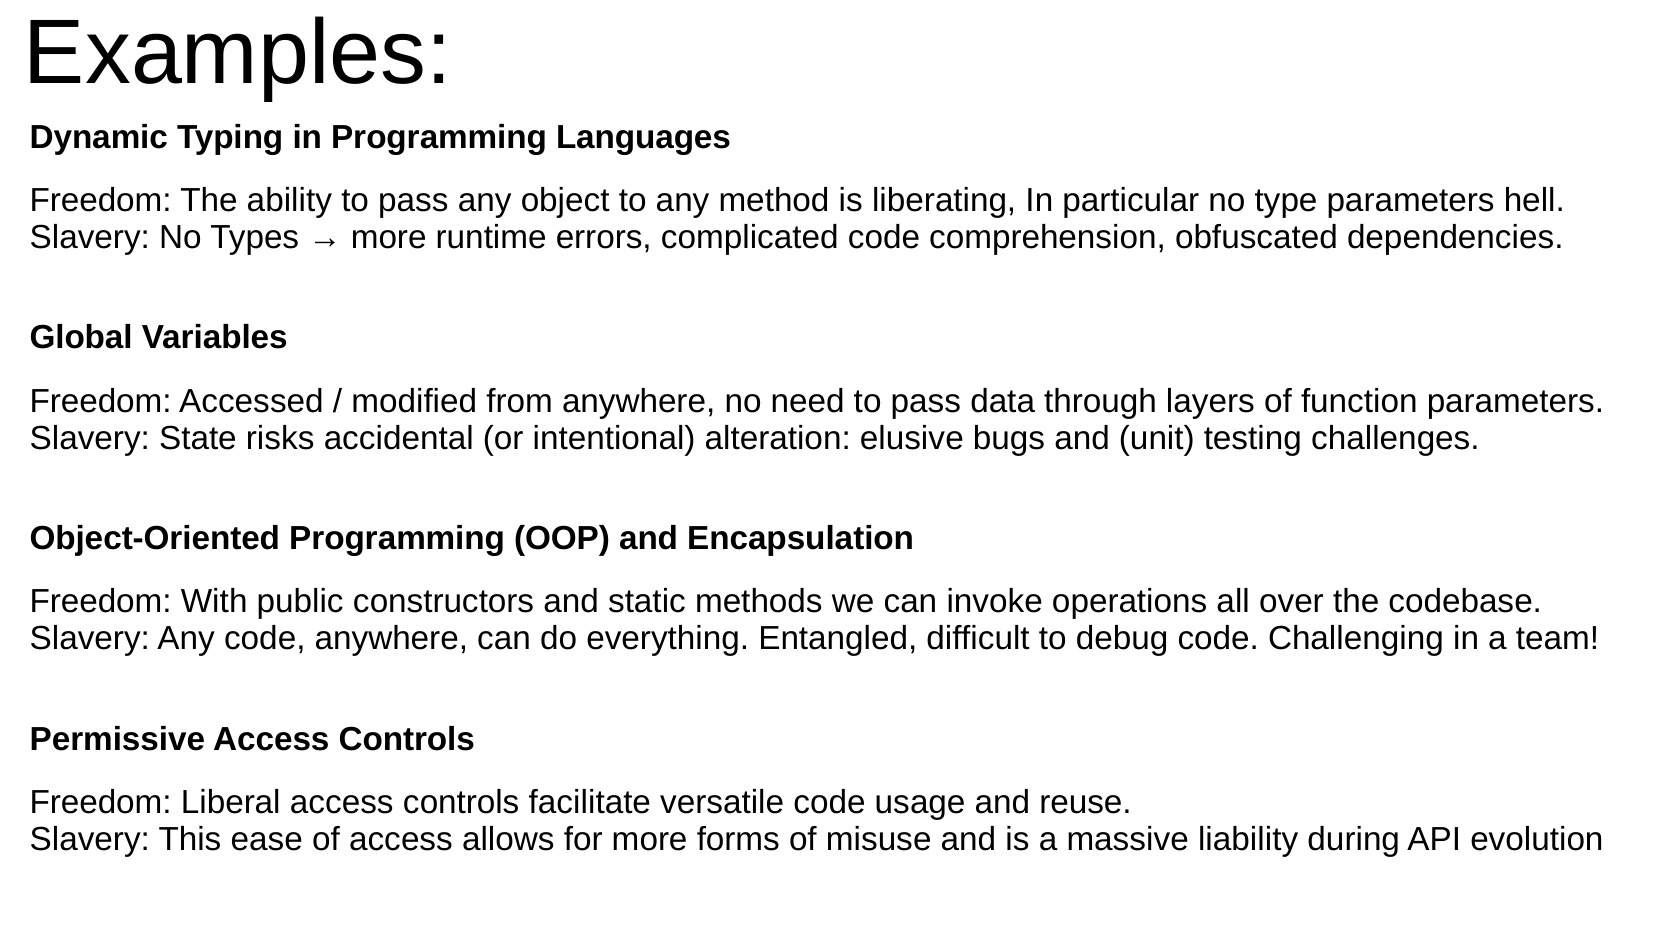

# Examples:
Dynamic Typing in Programming Languages
Freedom: The ability to pass any object to any method is liberating, In particular no type parameters hell.
Slavery: No Types → more runtime errors, complicated code comprehension, obfuscated dependencies.
Global Variables
Freedom: Accessed / modified from anywhere, no need to pass data through layers of function parameters.
Slavery: State risks accidental (or intentional) alteration: elusive bugs and (unit) testing challenges.
Object-Oriented Programming (OOP) and Encapsulation
Freedom: With public constructors and static methods we can invoke operations all over the codebase.
Slavery: Any code, anywhere, can do everything. Entangled, difficult to debug code. Challenging in a team!
Permissive Access Controls
Freedom: Liberal access controls facilitate versatile code usage and reuse.
Slavery: This ease of access allows for more forms of misuse and is a massive liability during API evolution